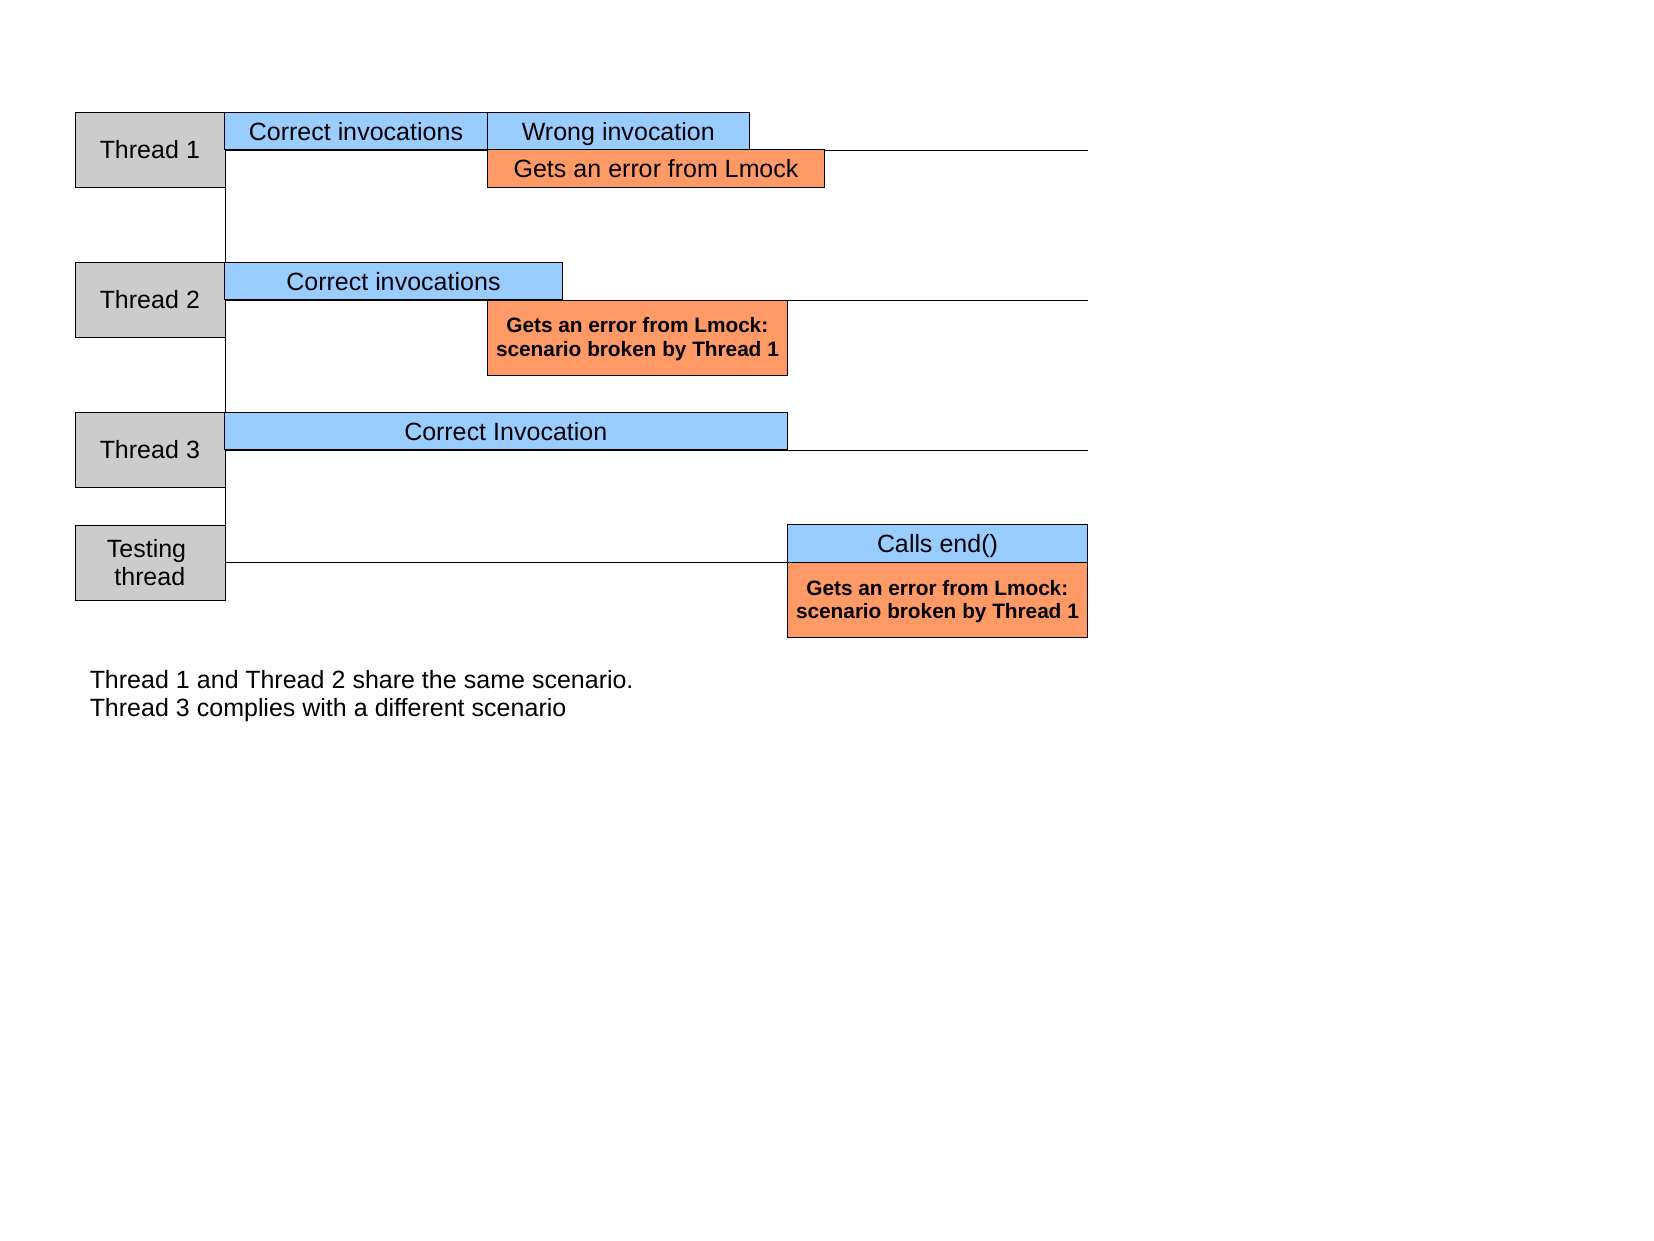

Thread 1
Correct invocations
Wrong invocation
Gets an error from Lmock
Thread 2
Correct invocations
Gets an error from Lmock:
scenario broken by Thread 1
Thread 3
Correct Invocation
Testing
thread
Calls end()
Gets an error from Lmock:
scenario broken by Thread 1
Thread 1 and Thread 2 share the same scenario.
Thread 3 complies with a different scenario